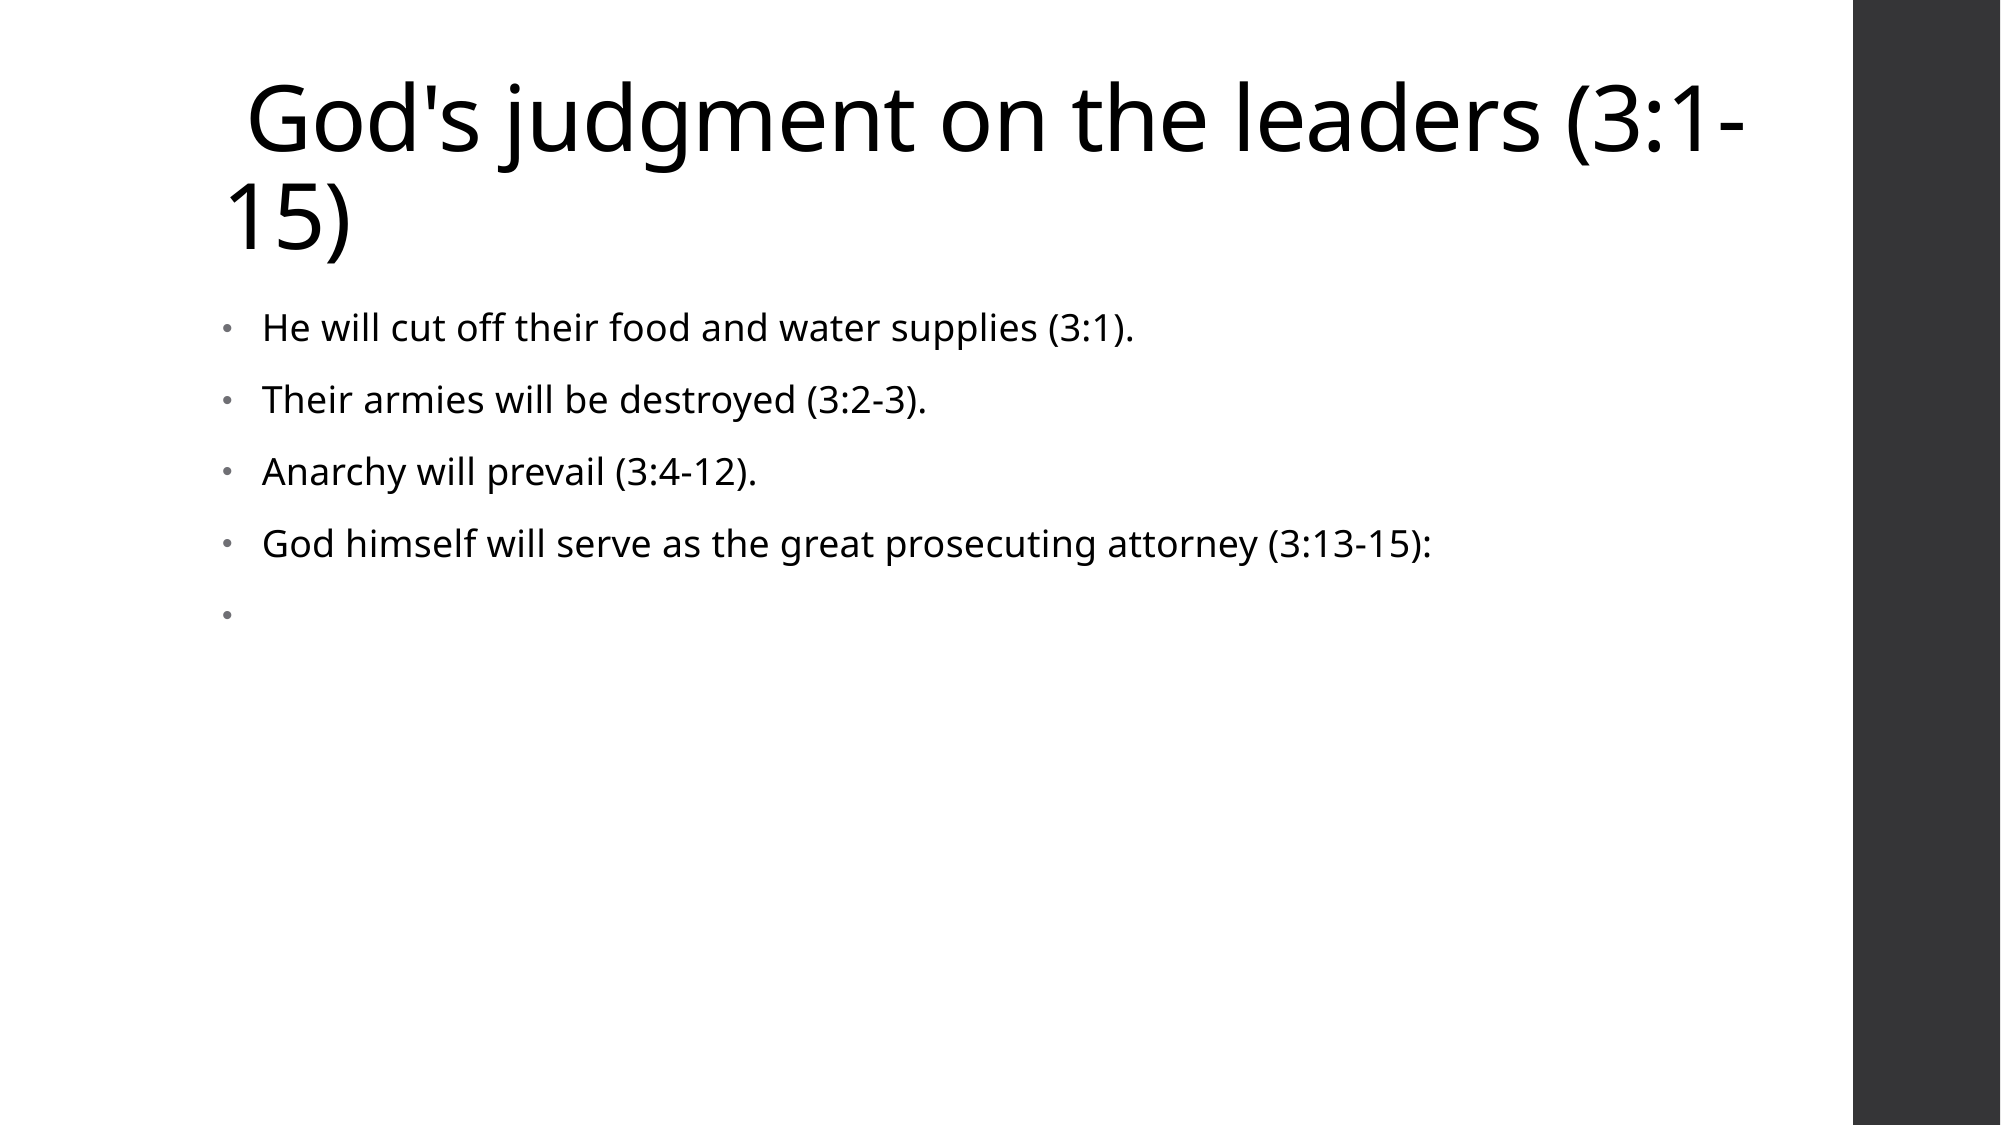

# God's judgment on the leaders (3:1-15)
 He will cut off their food and water supplies (3:1).
 Their armies will be destroyed (3:2-3).
 Anarchy will prevail (3:4-12).
 God himself will serve as the great prosecuting attorney (3:13-15):